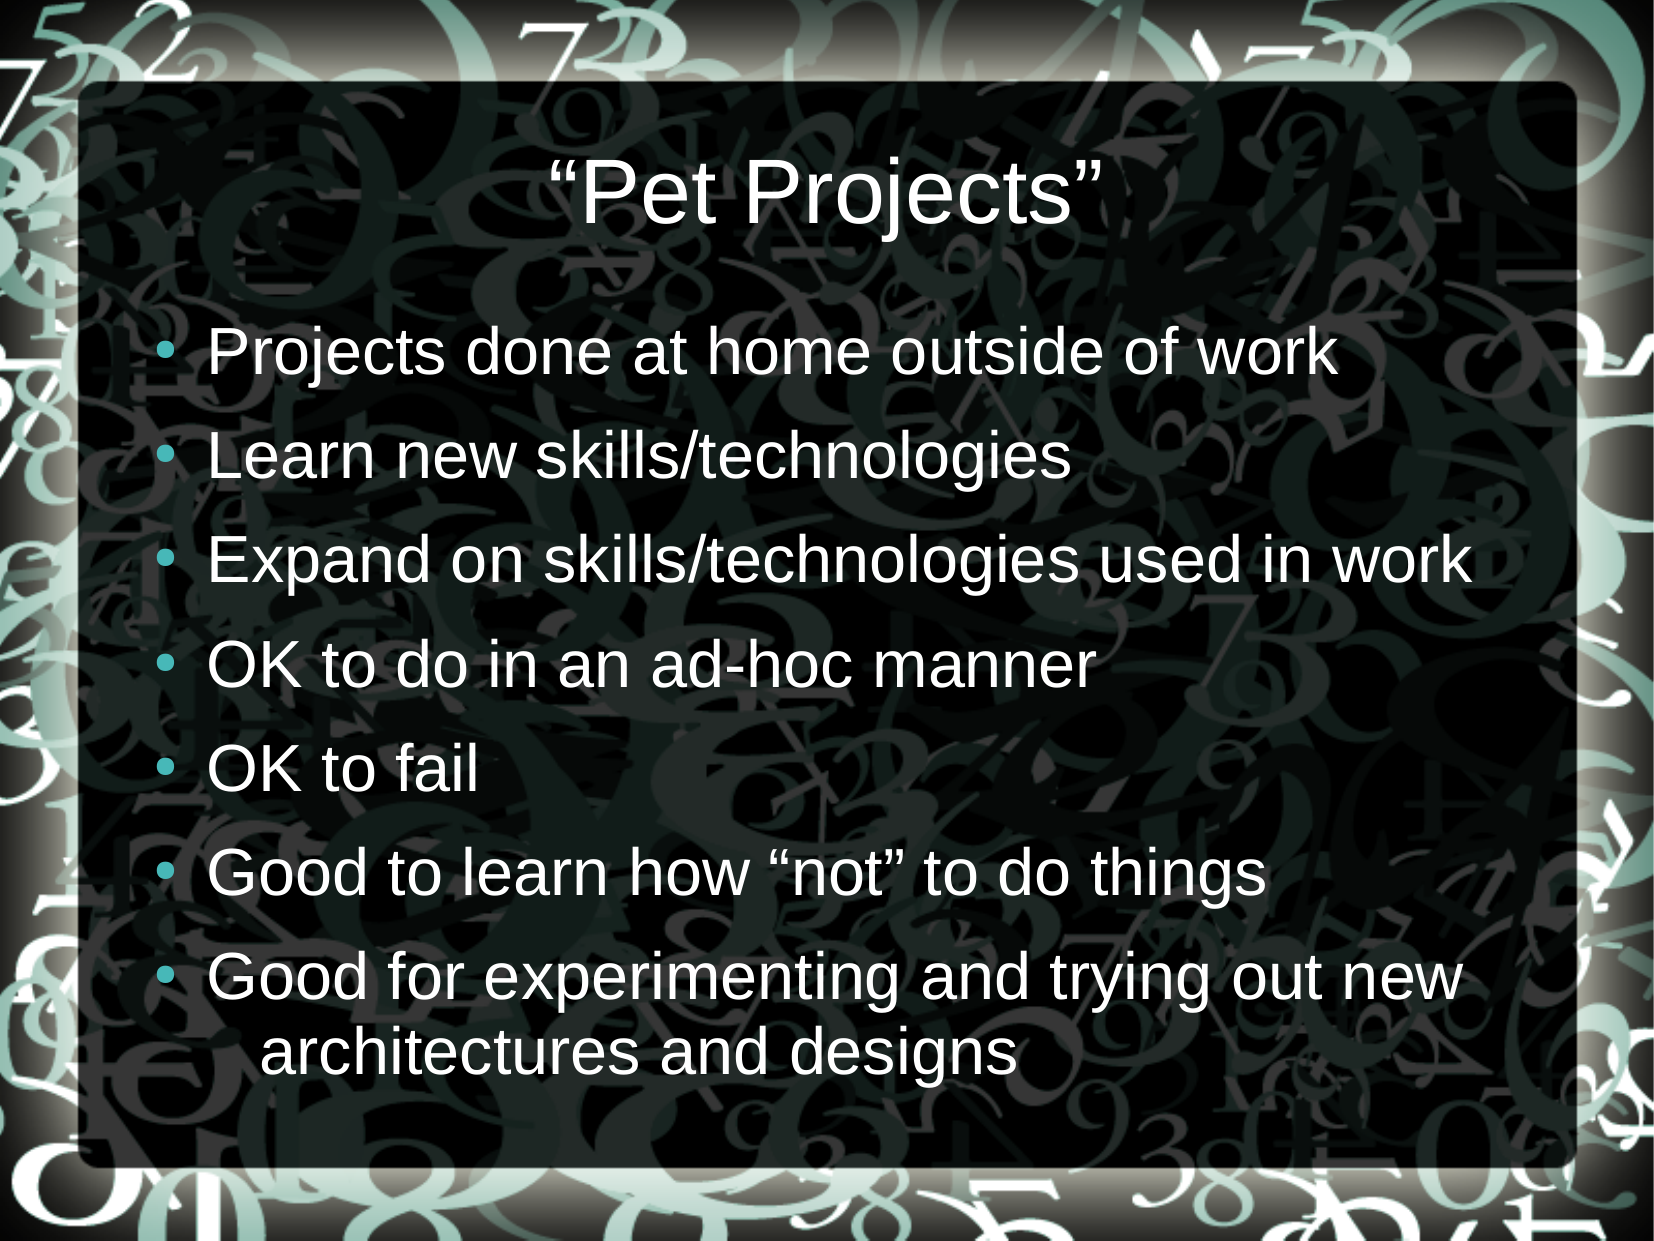

# “Pet Projects”
Projects done at home outside of work
Learn new skills/technologies
Expand on skills/technologies used in work
OK to do in an ad-hoc manner
OK to fail
Good to learn how “not” to do things
Good for experimenting and trying out new architectures and designs